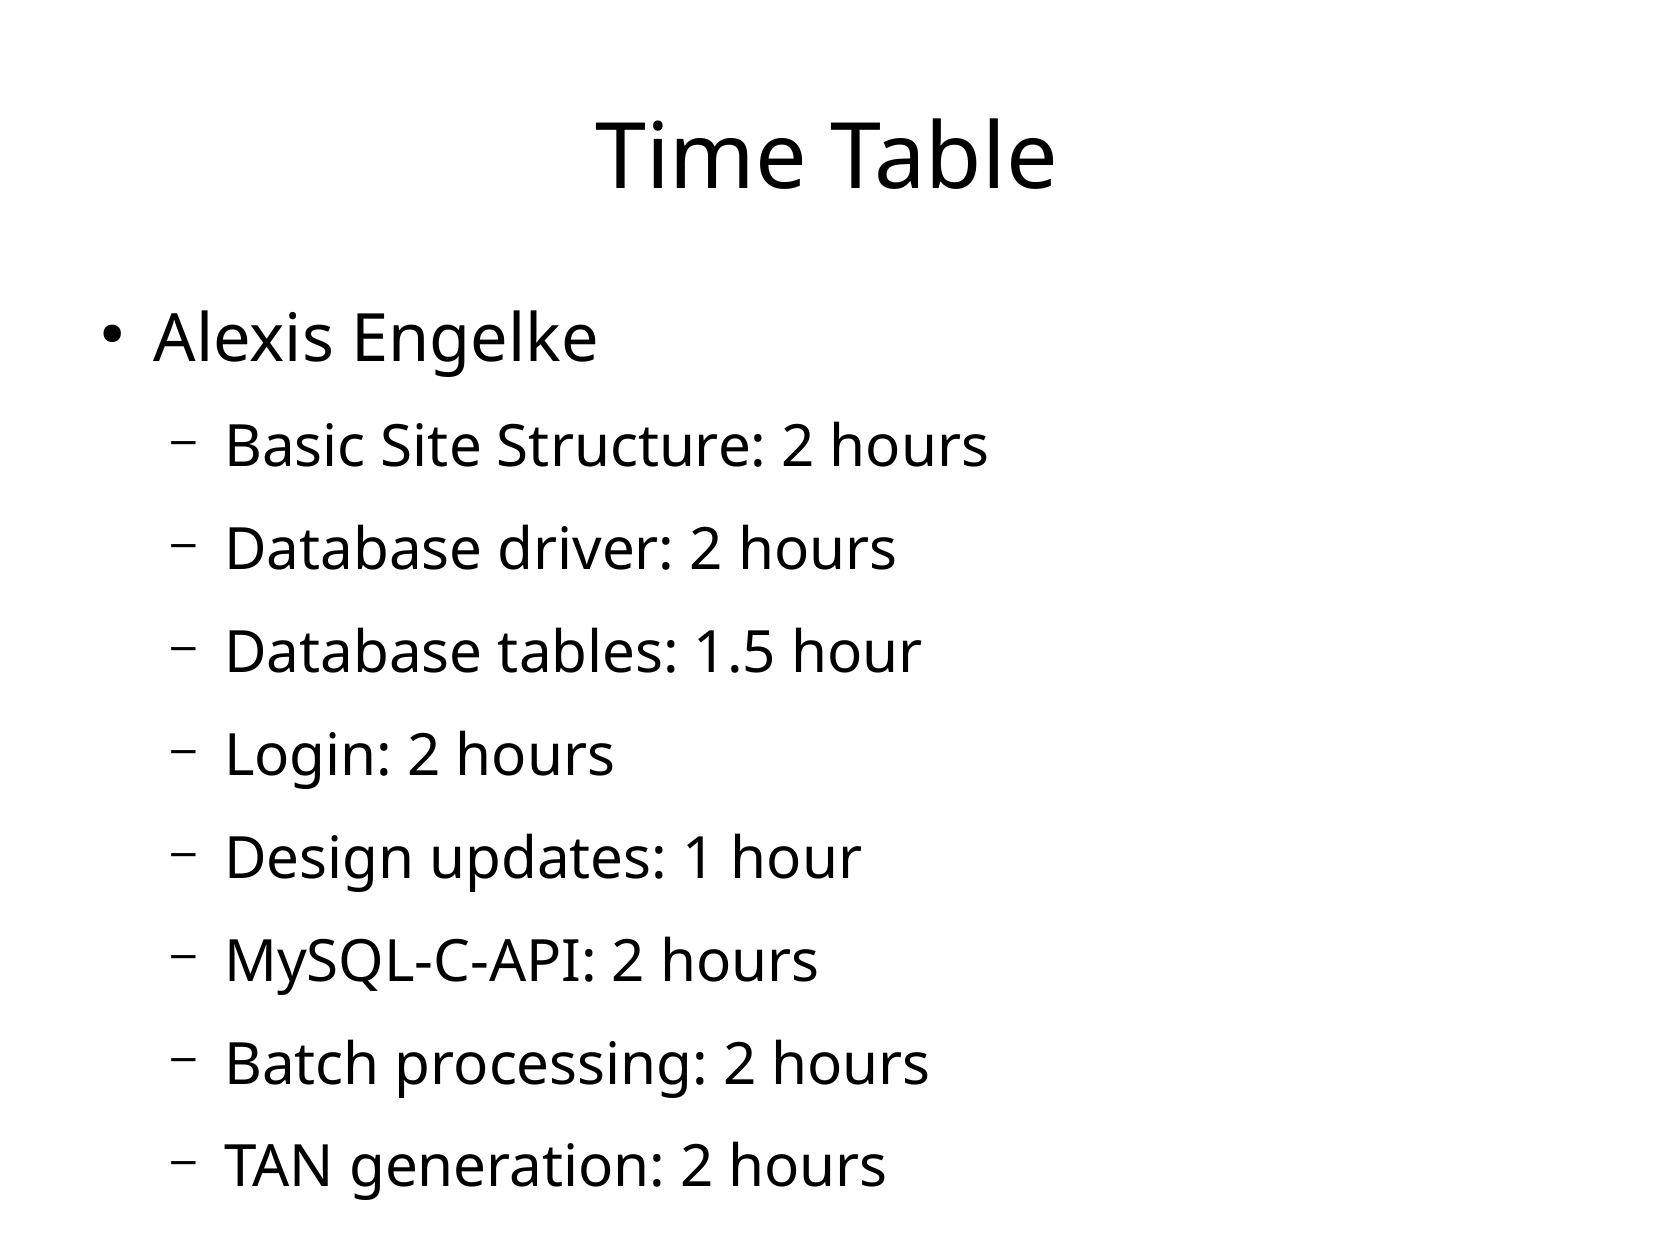

# Time Table
Alexis Engelke
Basic Site Structure: 2 hours
Database driver: 2 hours
Database tables: 1.5 hour
Login: 2 hours
Design updates: 1 hour
MySQL-C-API: 2 hours
Batch processing: 2 hours
TAN generation: 2 hours
Registration approval UI: 1 hour
Binding C parser to PHP application: 2 hours
Testing: 1 hour